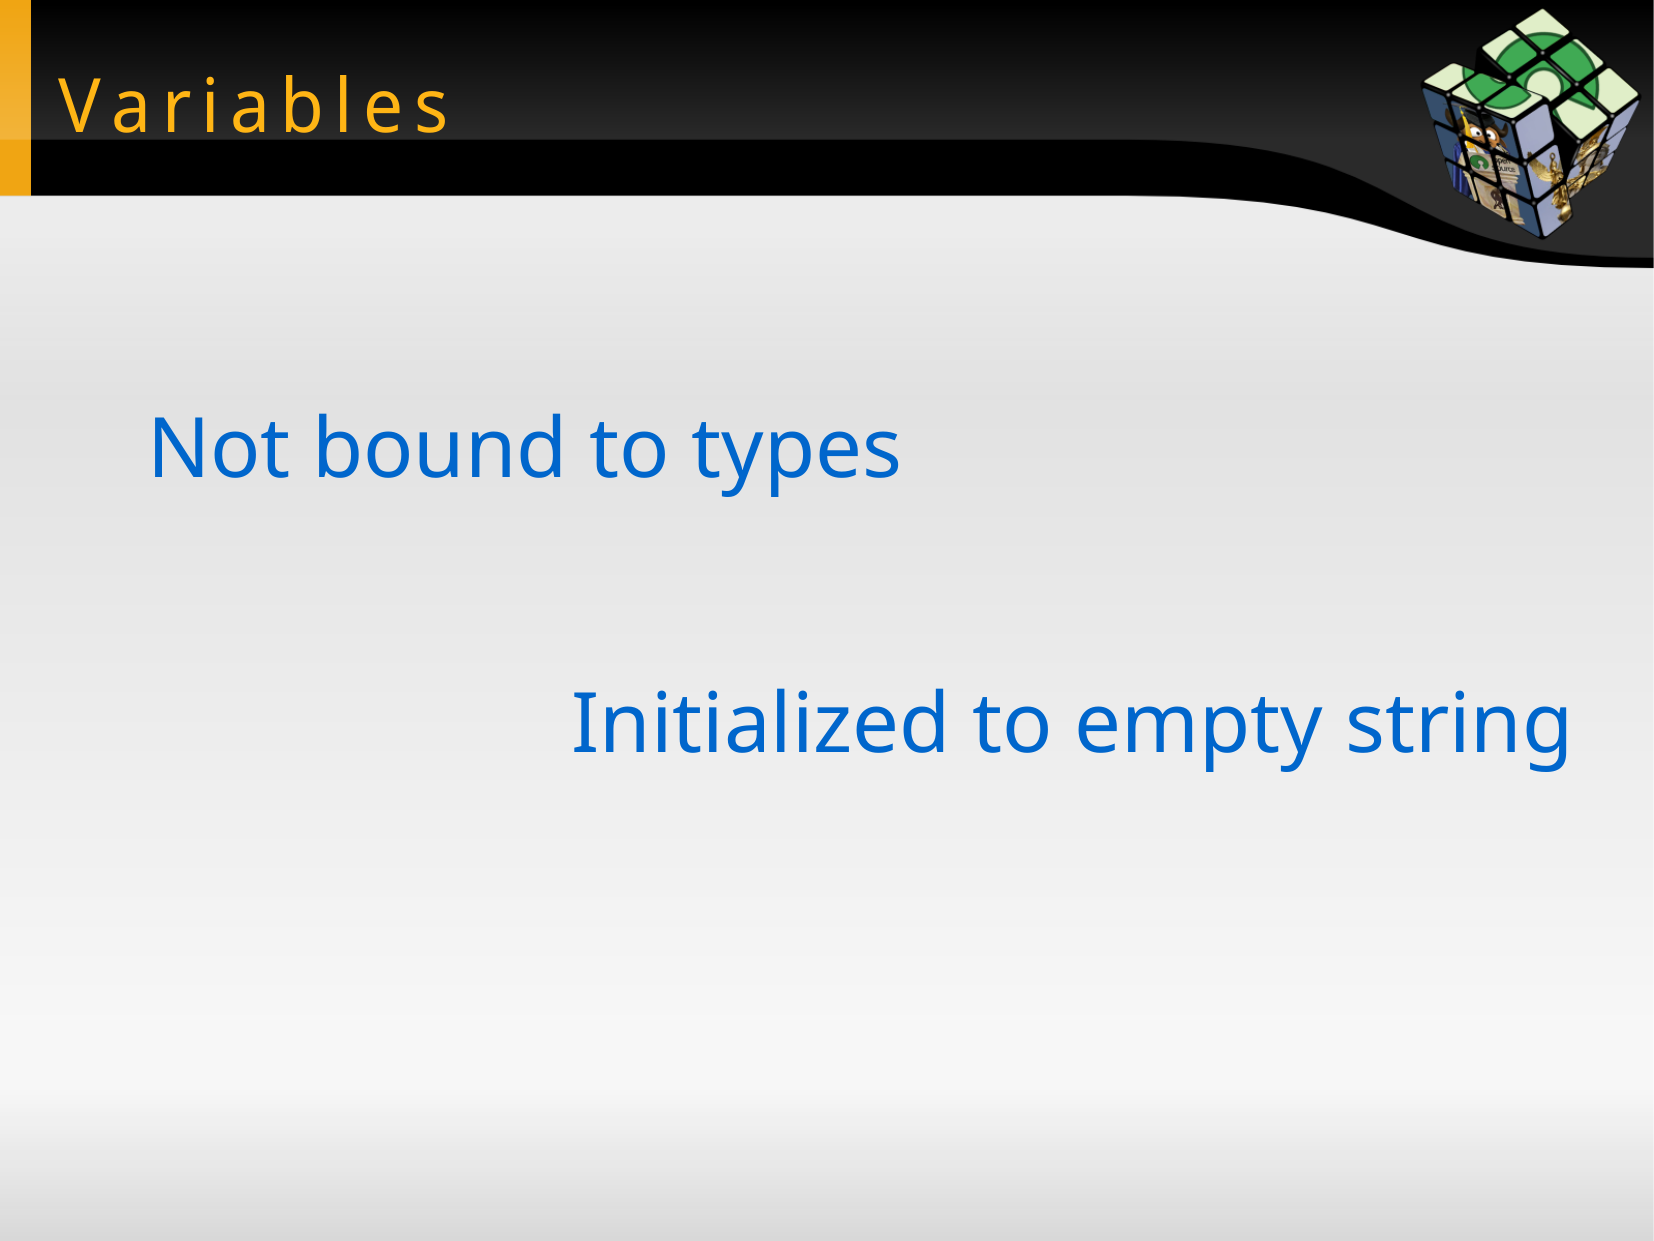

# Variables
Not bound to types
Initialized to empty string